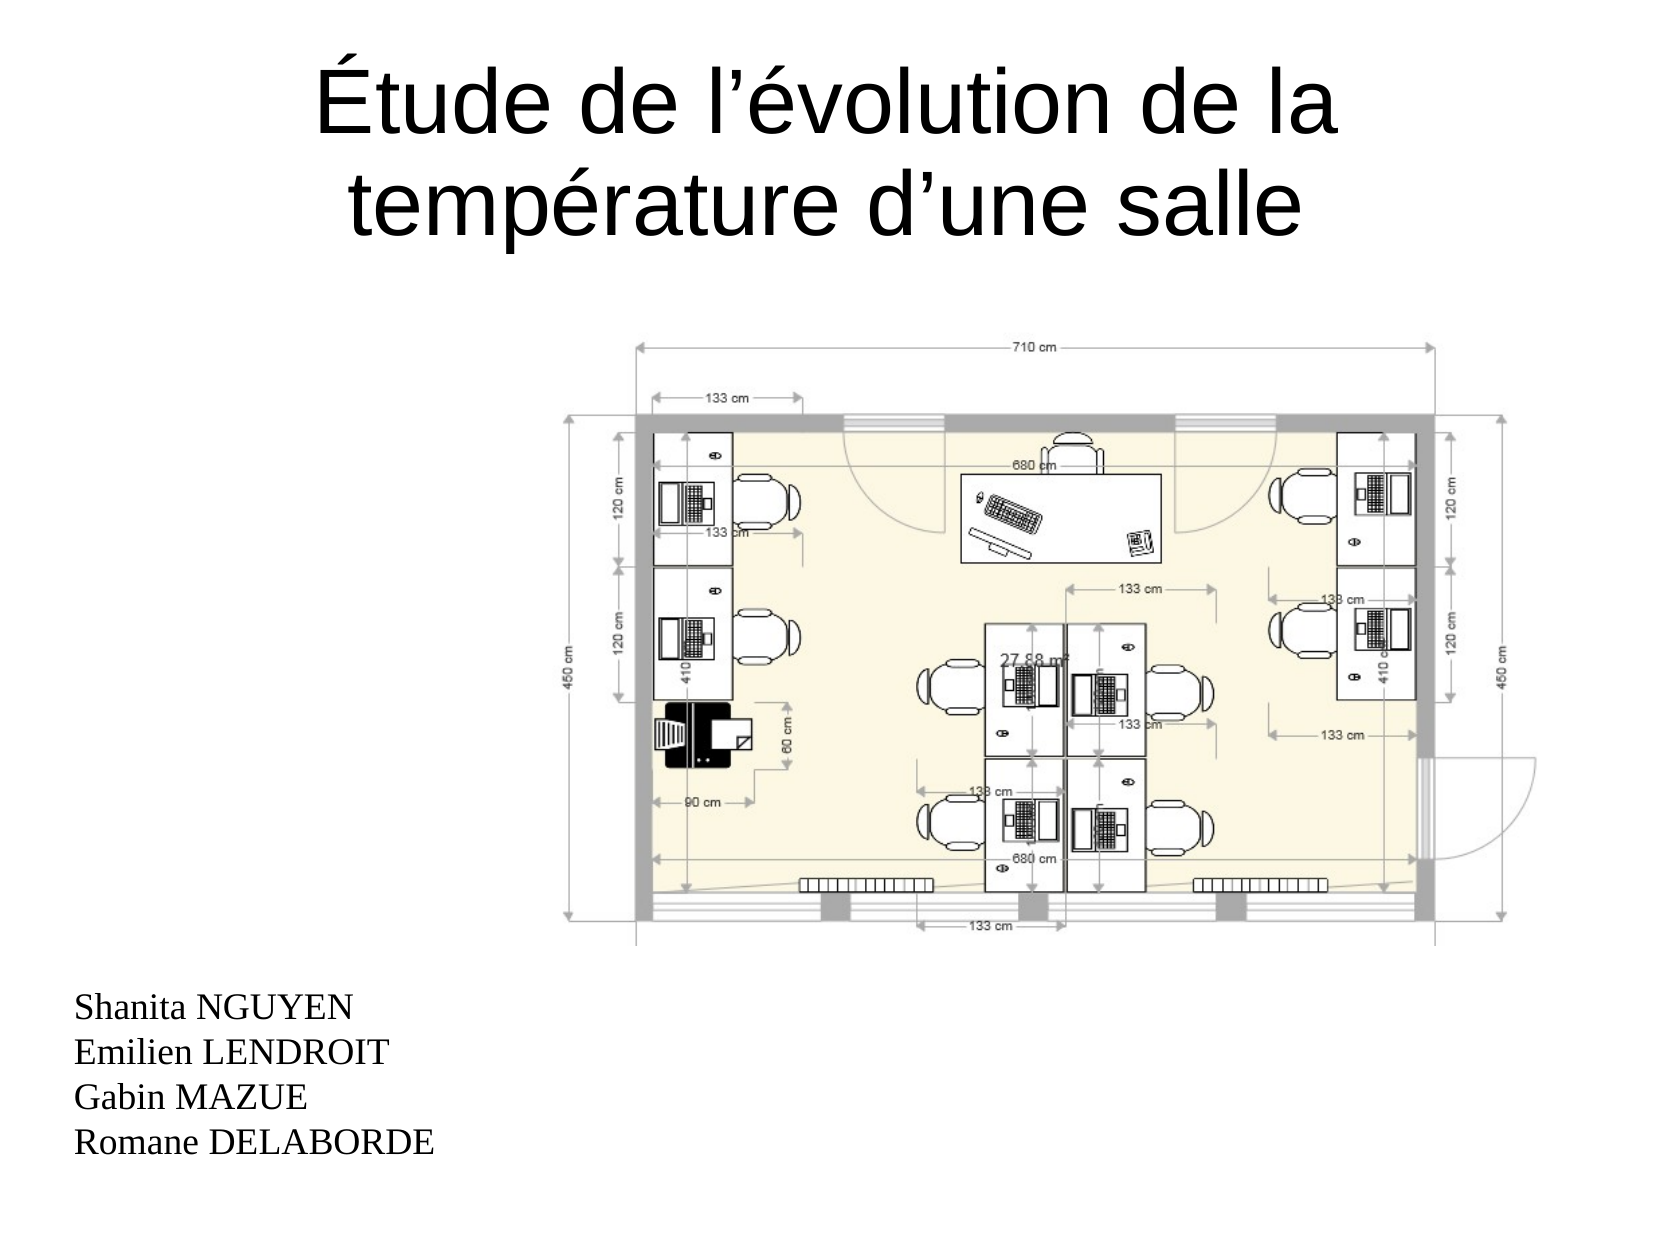

# Étude de l’évolution de la température d’une salle
Shanita NGUYEN
Emilien LENDROIT
Gabin MAZUE
Romane DELABORDE